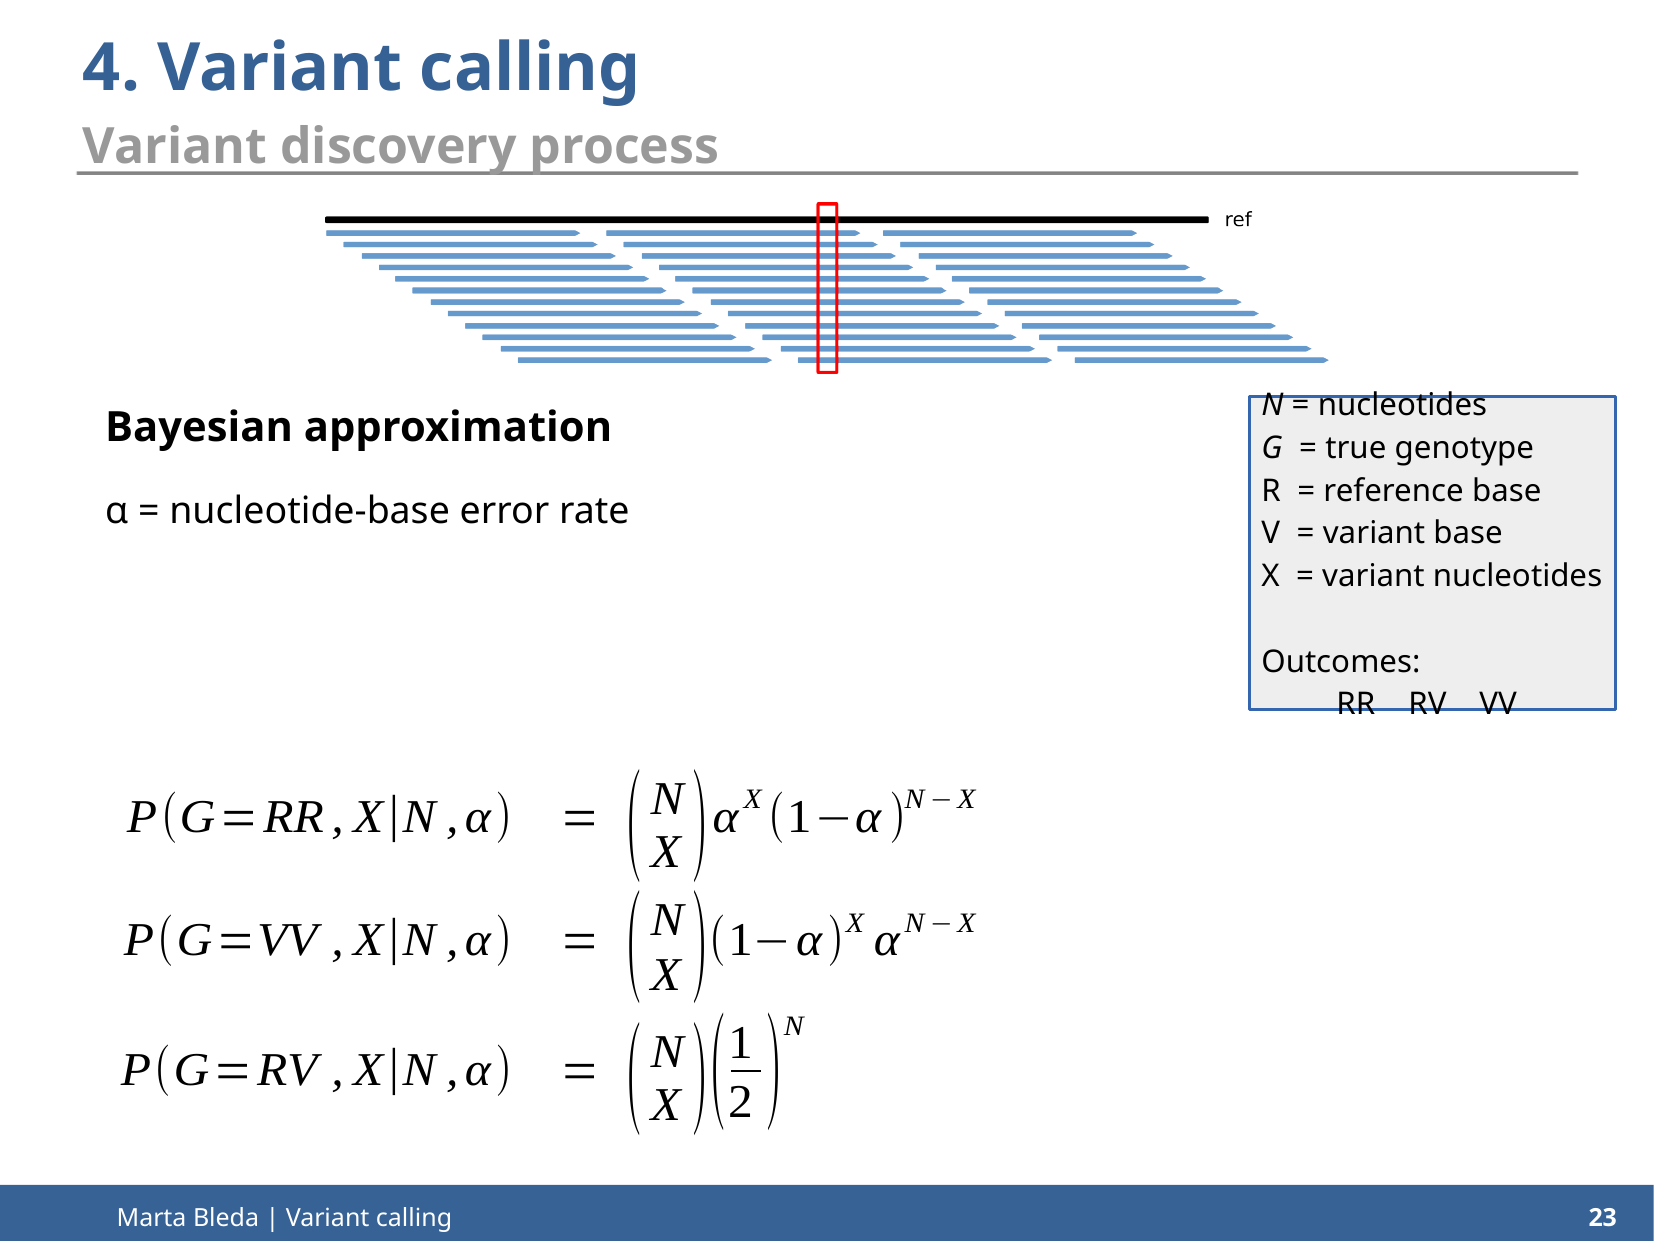

4. Variant calling
Variant discovery process
# Bayesian approximation
α = nucleotide-base error rate
N = nucleotides
G = true genotype
R = reference base
V = variant base
X = variant nucleotides
Outcomes:
	RR RV VV
Marta Bleda | Variant calling
23